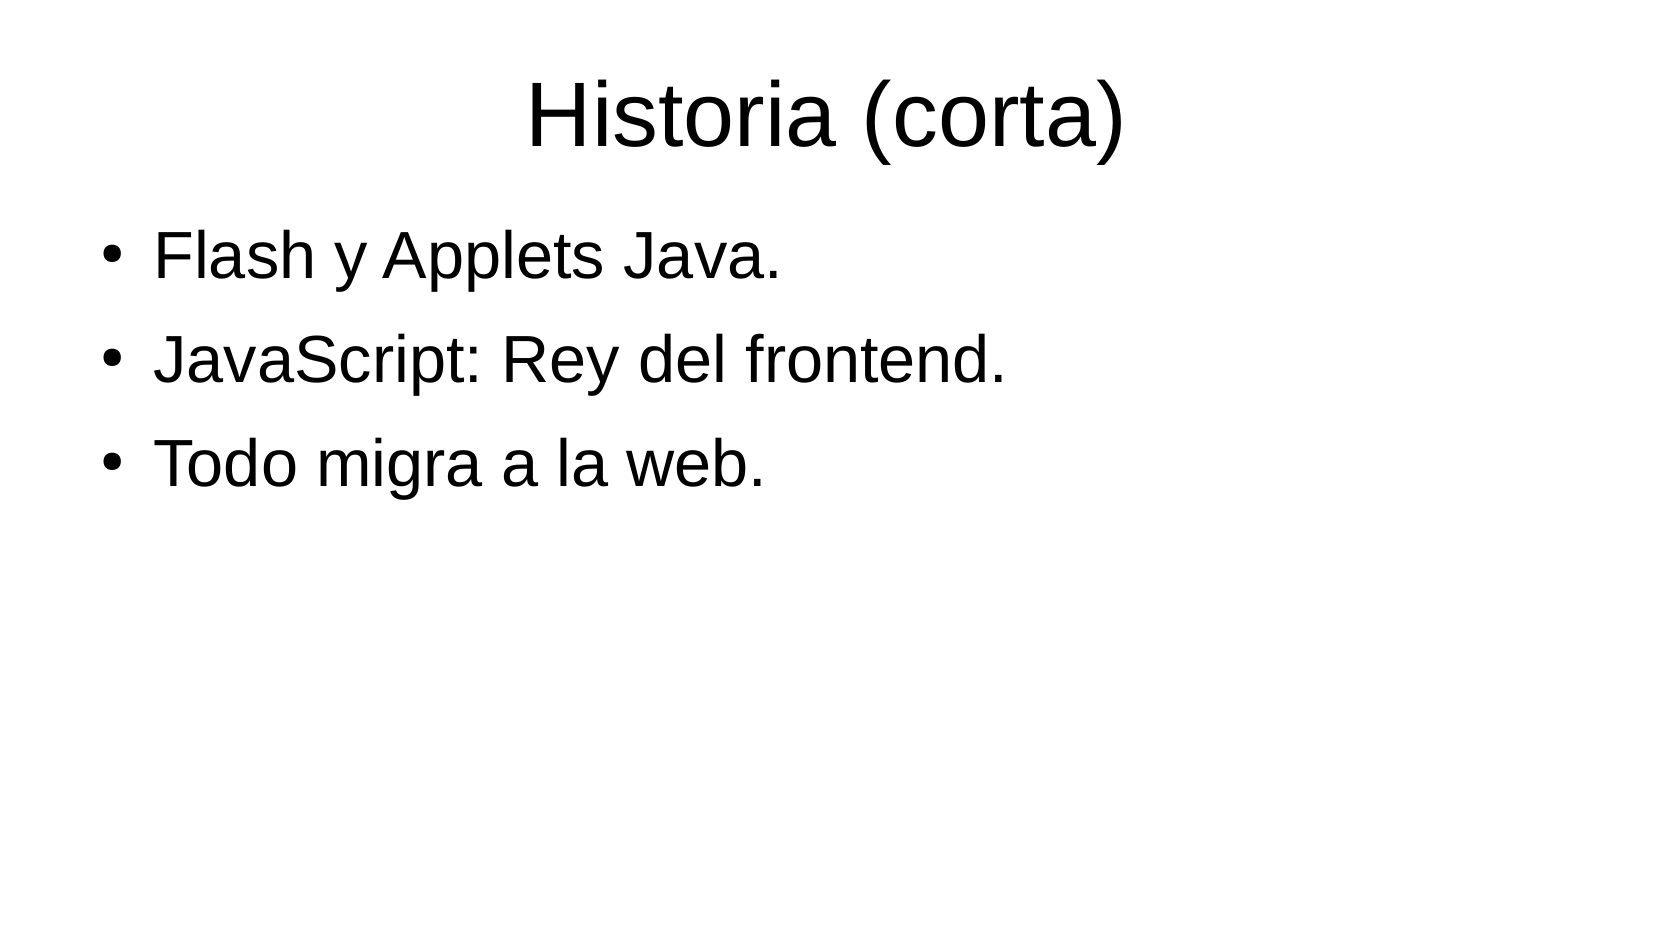

# Historia (corta)
Flash y Applets Java.
JavaScript: Rey del frontend.
Todo migra a la web.